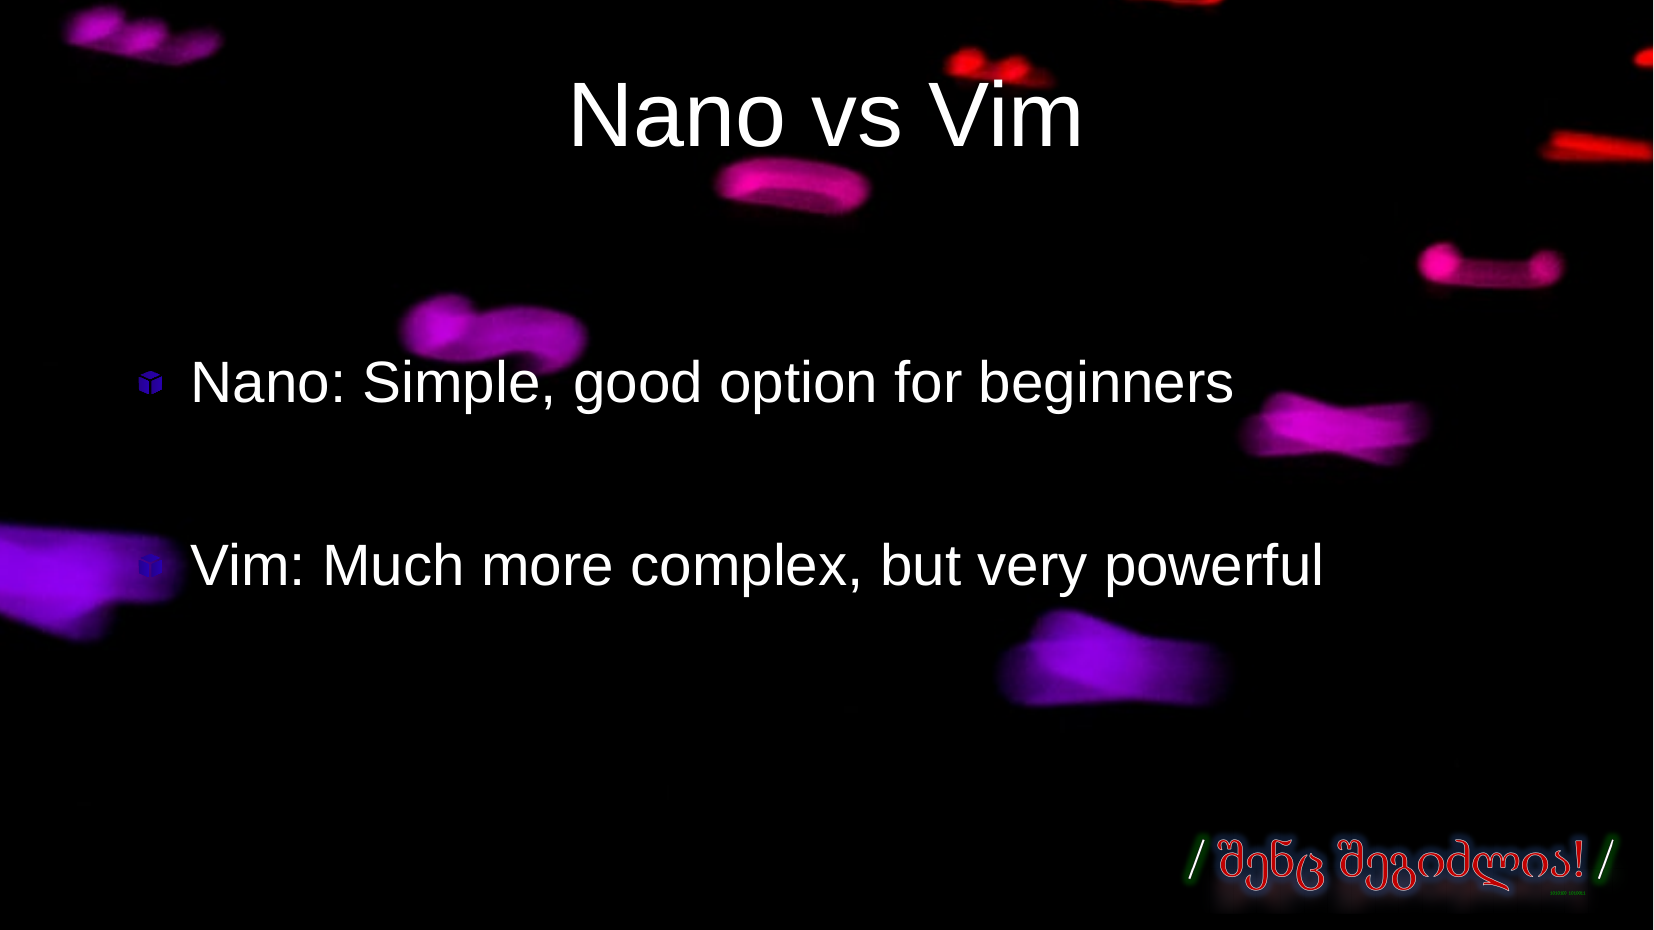

# Nano vs Vim
Nano: Simple, good option for beginners
Vim: Much more complex, but very powerful